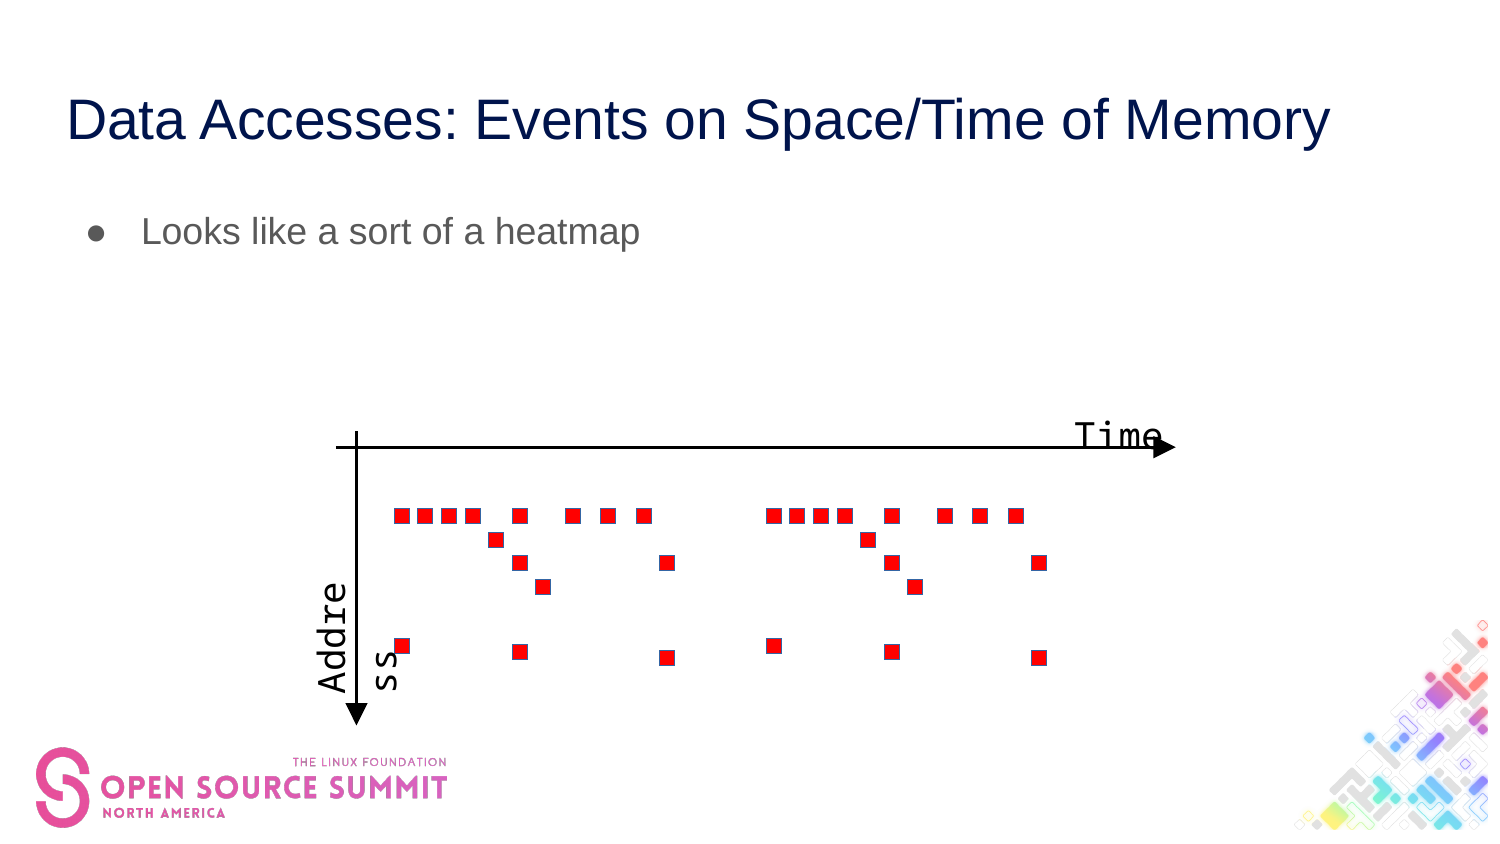

# Data Accesses: Events on Space/Time of Memory
Looks like a sort of a heatmap
Time
Address